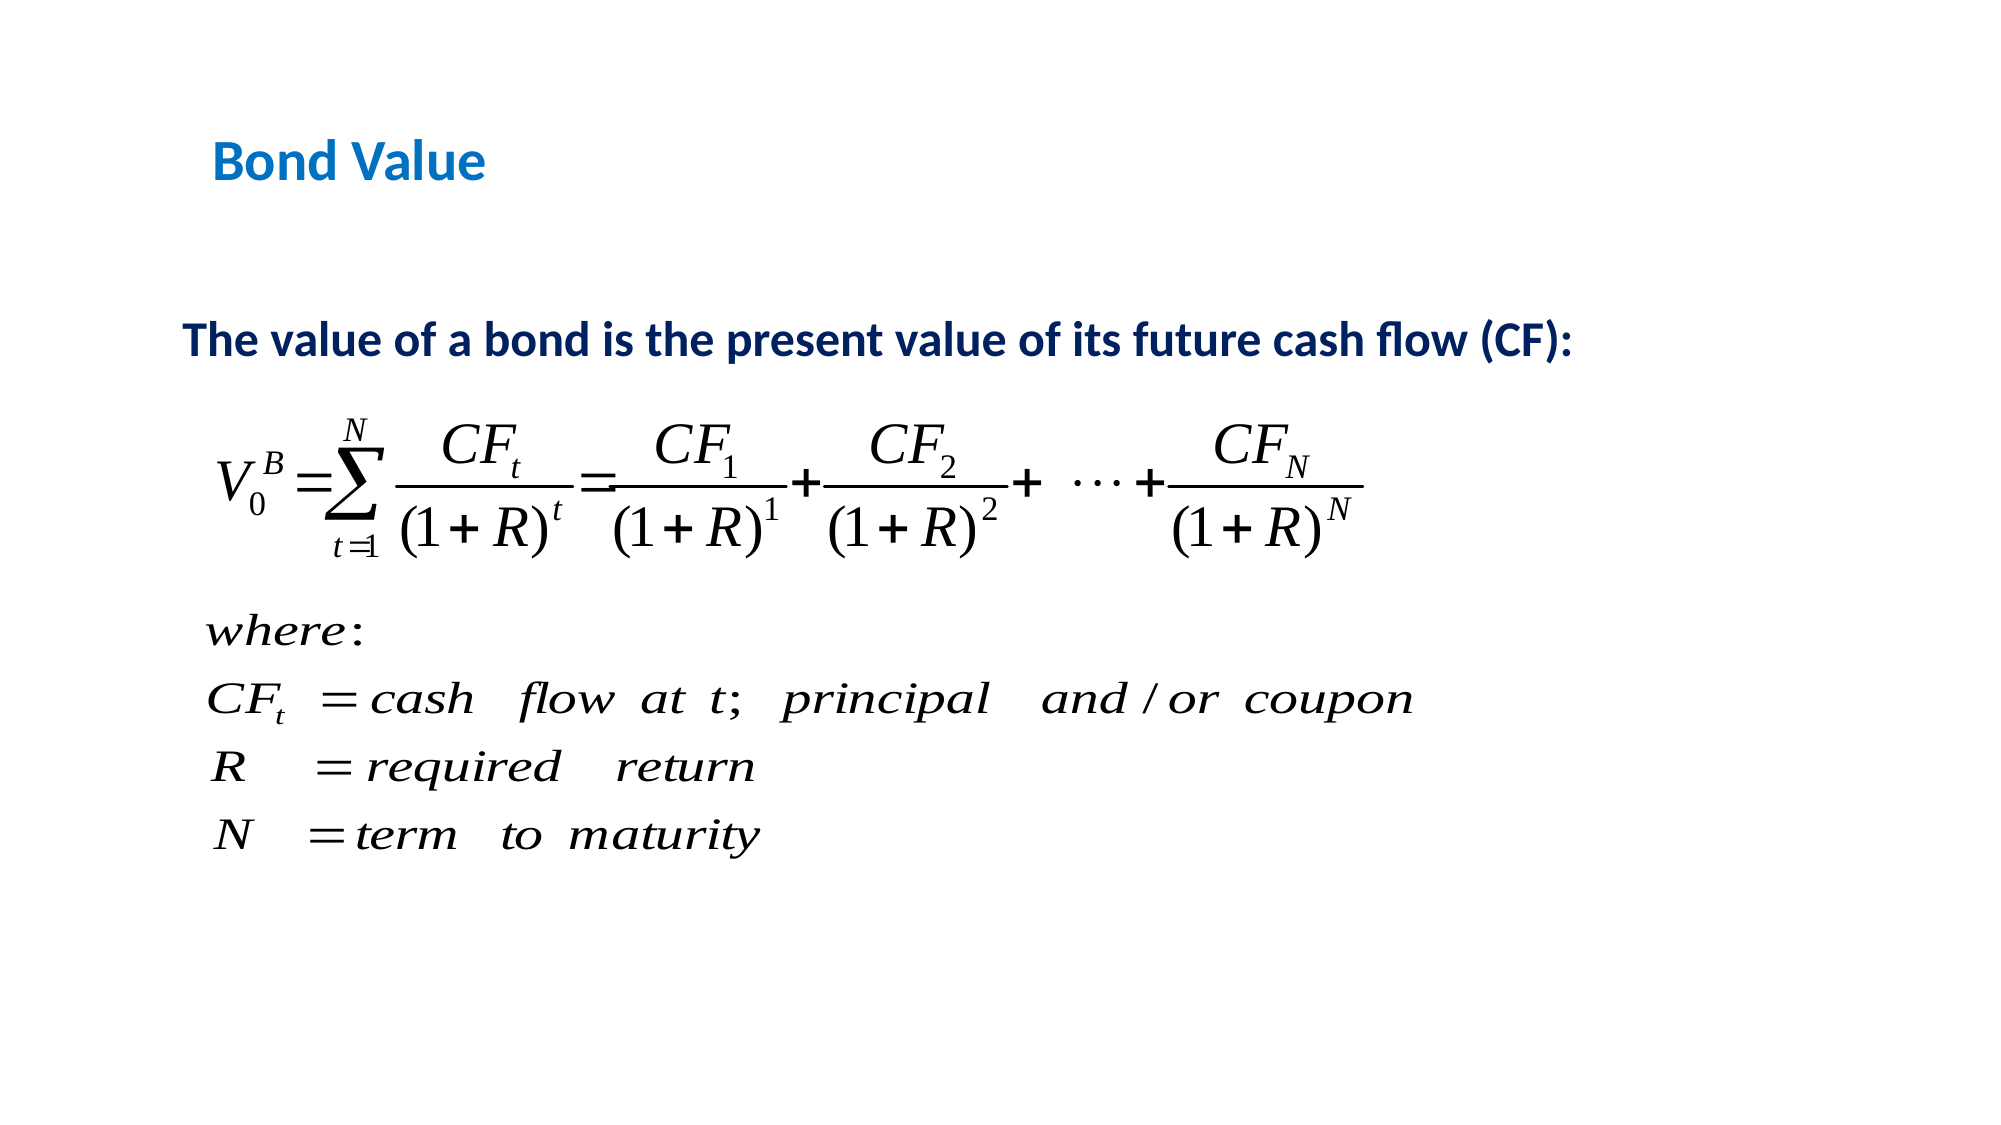

Bond Value
# The value of a bond is the present value of its future cash flow (CF):